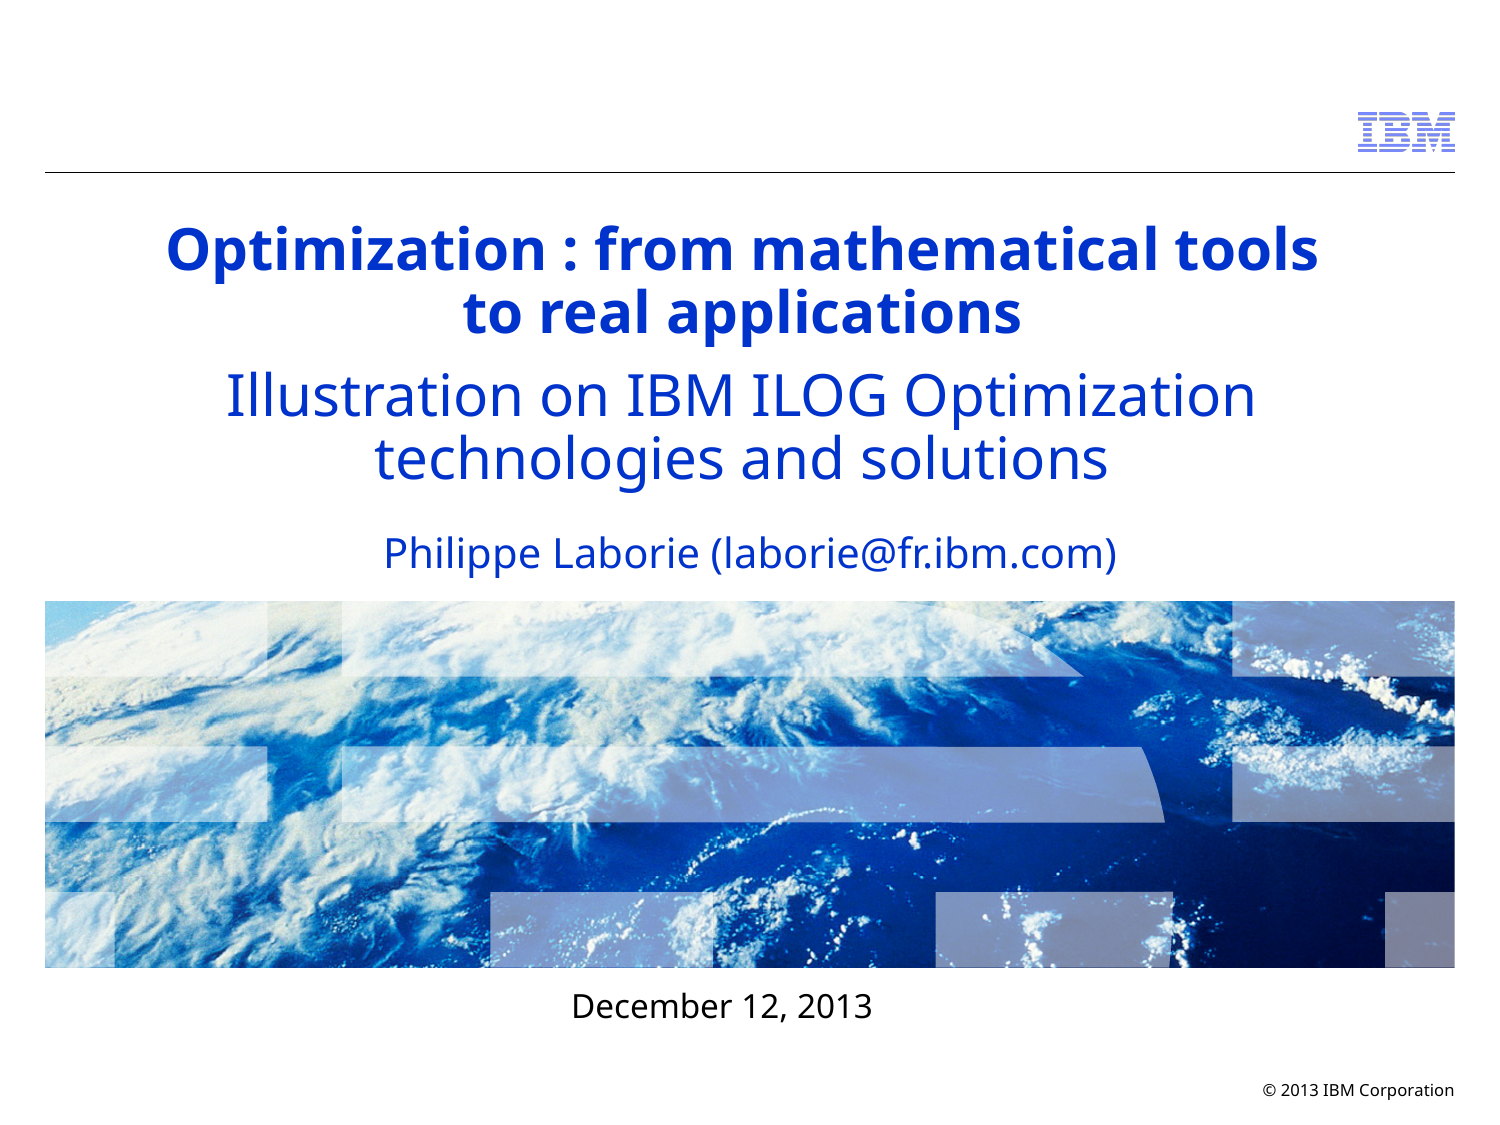

#
Optimization : from mathematical tools
to real applications
Illustration on IBM ILOG Optimization
technologies and solutions
Philippe Laborie (laborie@fr.ibm.com)